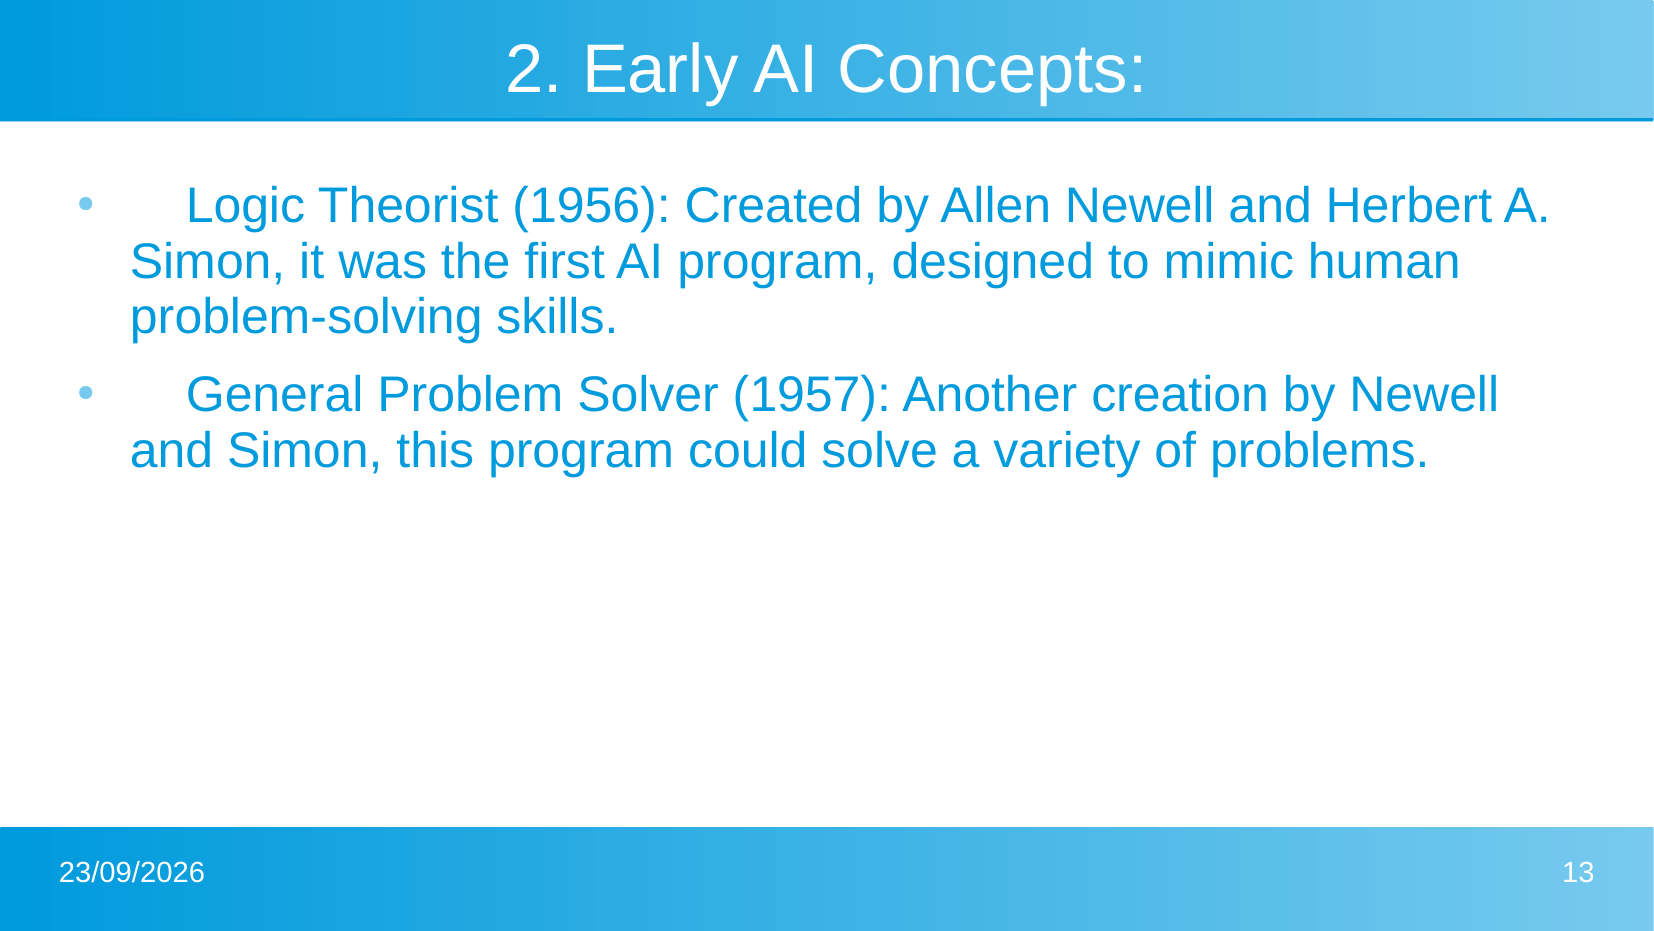

# 2. Early AI Concepts:
 Logic Theorist (1956): Created by Allen Newell and Herbert A. Simon, it was the first AI program, designed to mimic human problem-solving skills.
 General Problem Solver (1957): Another creation by Newell and Simon, this program could solve a variety of problems.
13